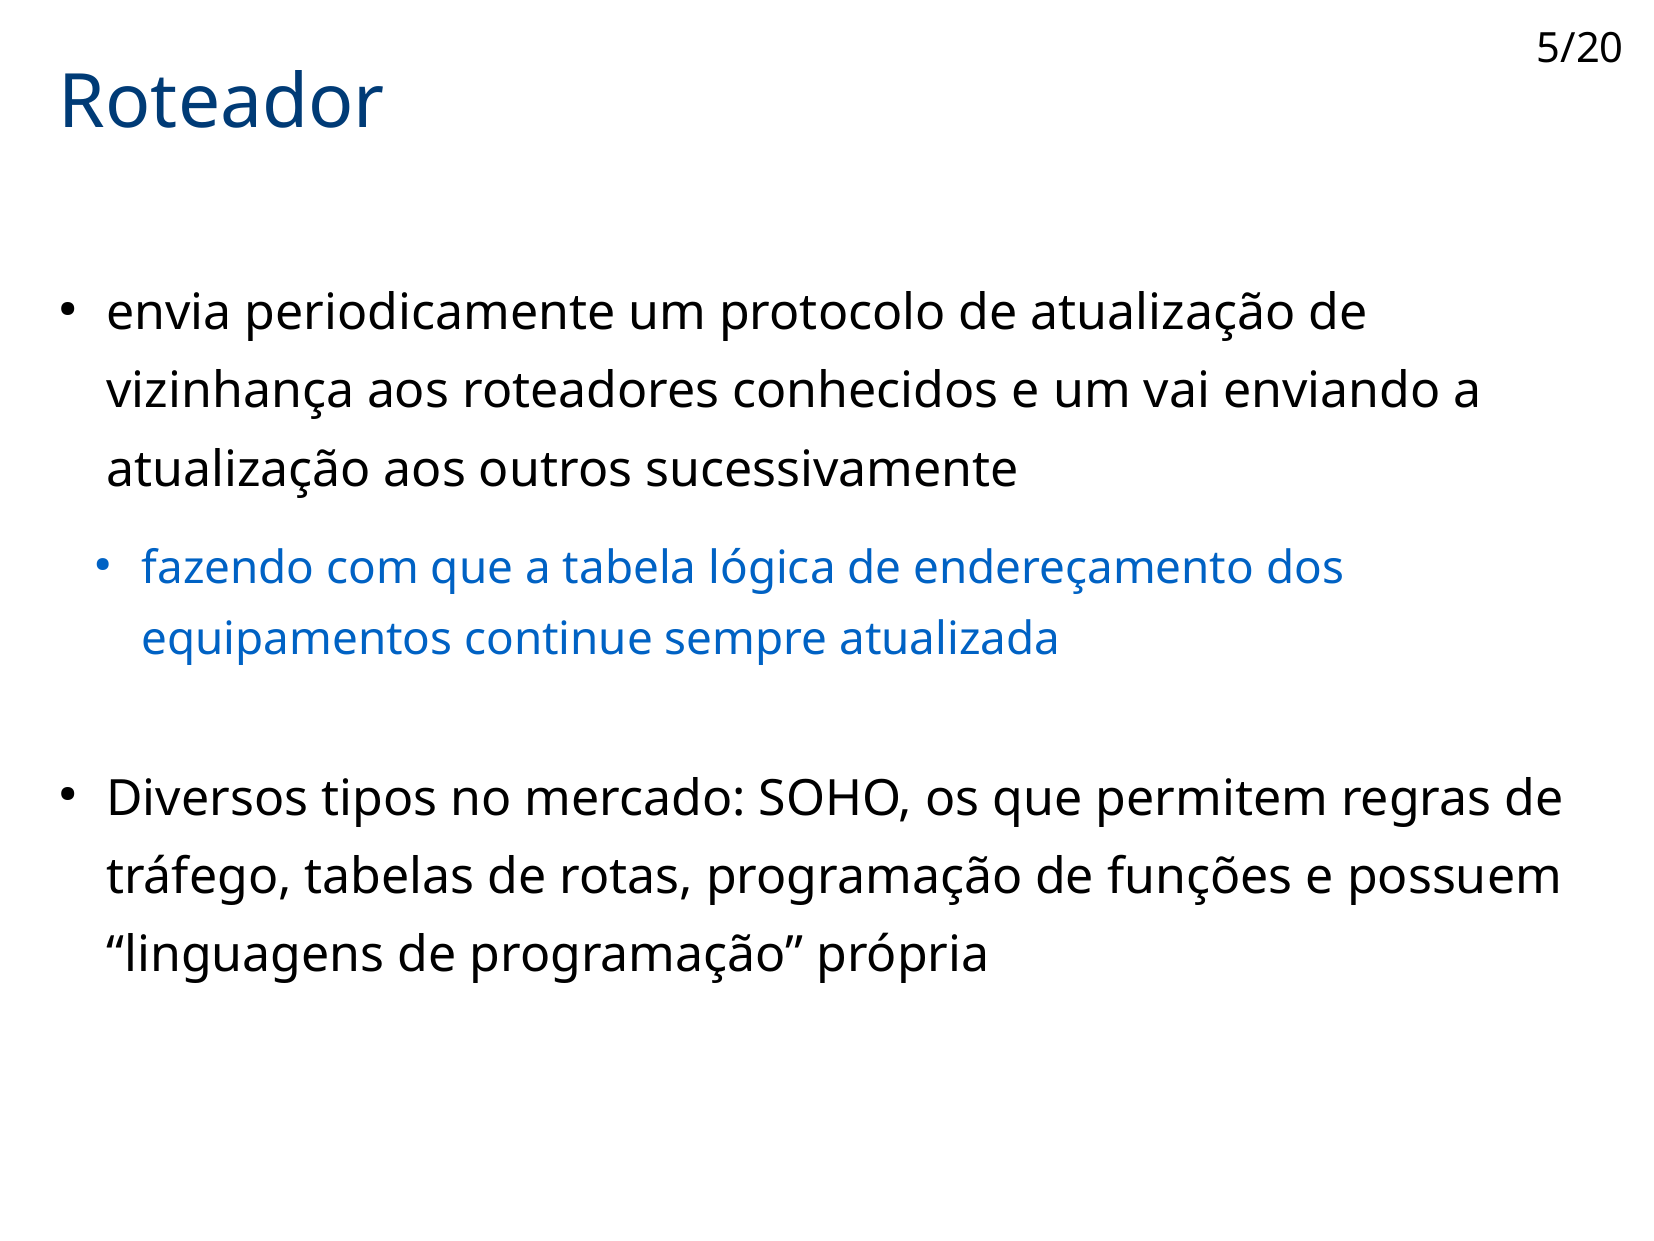

5
# Roteador
envia periodicamente um protocolo de atualização de vizinhança aos roteadores conhecidos e um vai enviando a atualização aos outros sucessivamente
fazendo com que a tabela lógica de endereçamento dos equipamentos continue sempre atualizada
Diversos tipos no mercado: SOHO, os que permitem regras de tráfego, tabelas de rotas, programação de funções e possuem “linguagens de programação” própria